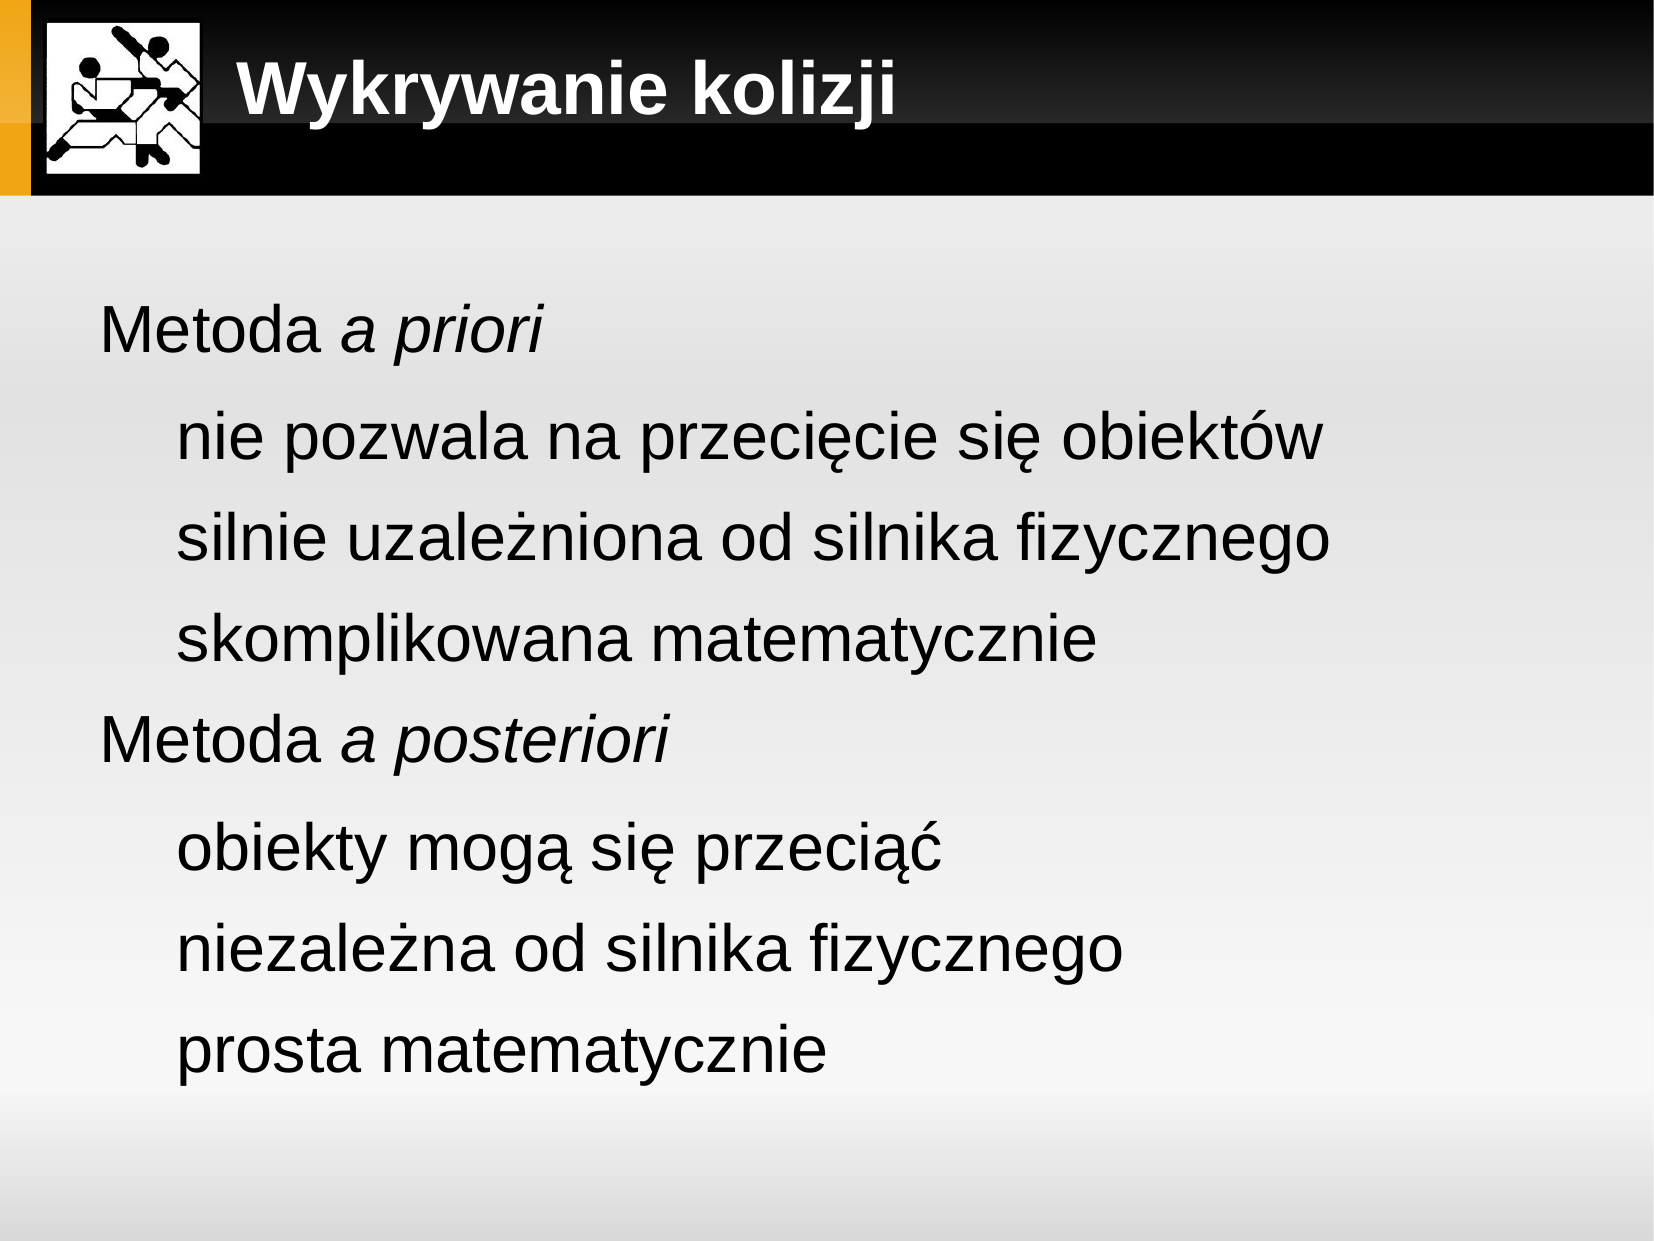

Wykrywanie kolizji
Metoda a priori
nie pozwala na przecięcie się obiektów
silnie uzależniona od silnika fizycznego
skomplikowana matematycznie
Metoda a posteriori
obiekty mogą się przeciąć
niezależna od silnika fizycznego
prosta matematycznie